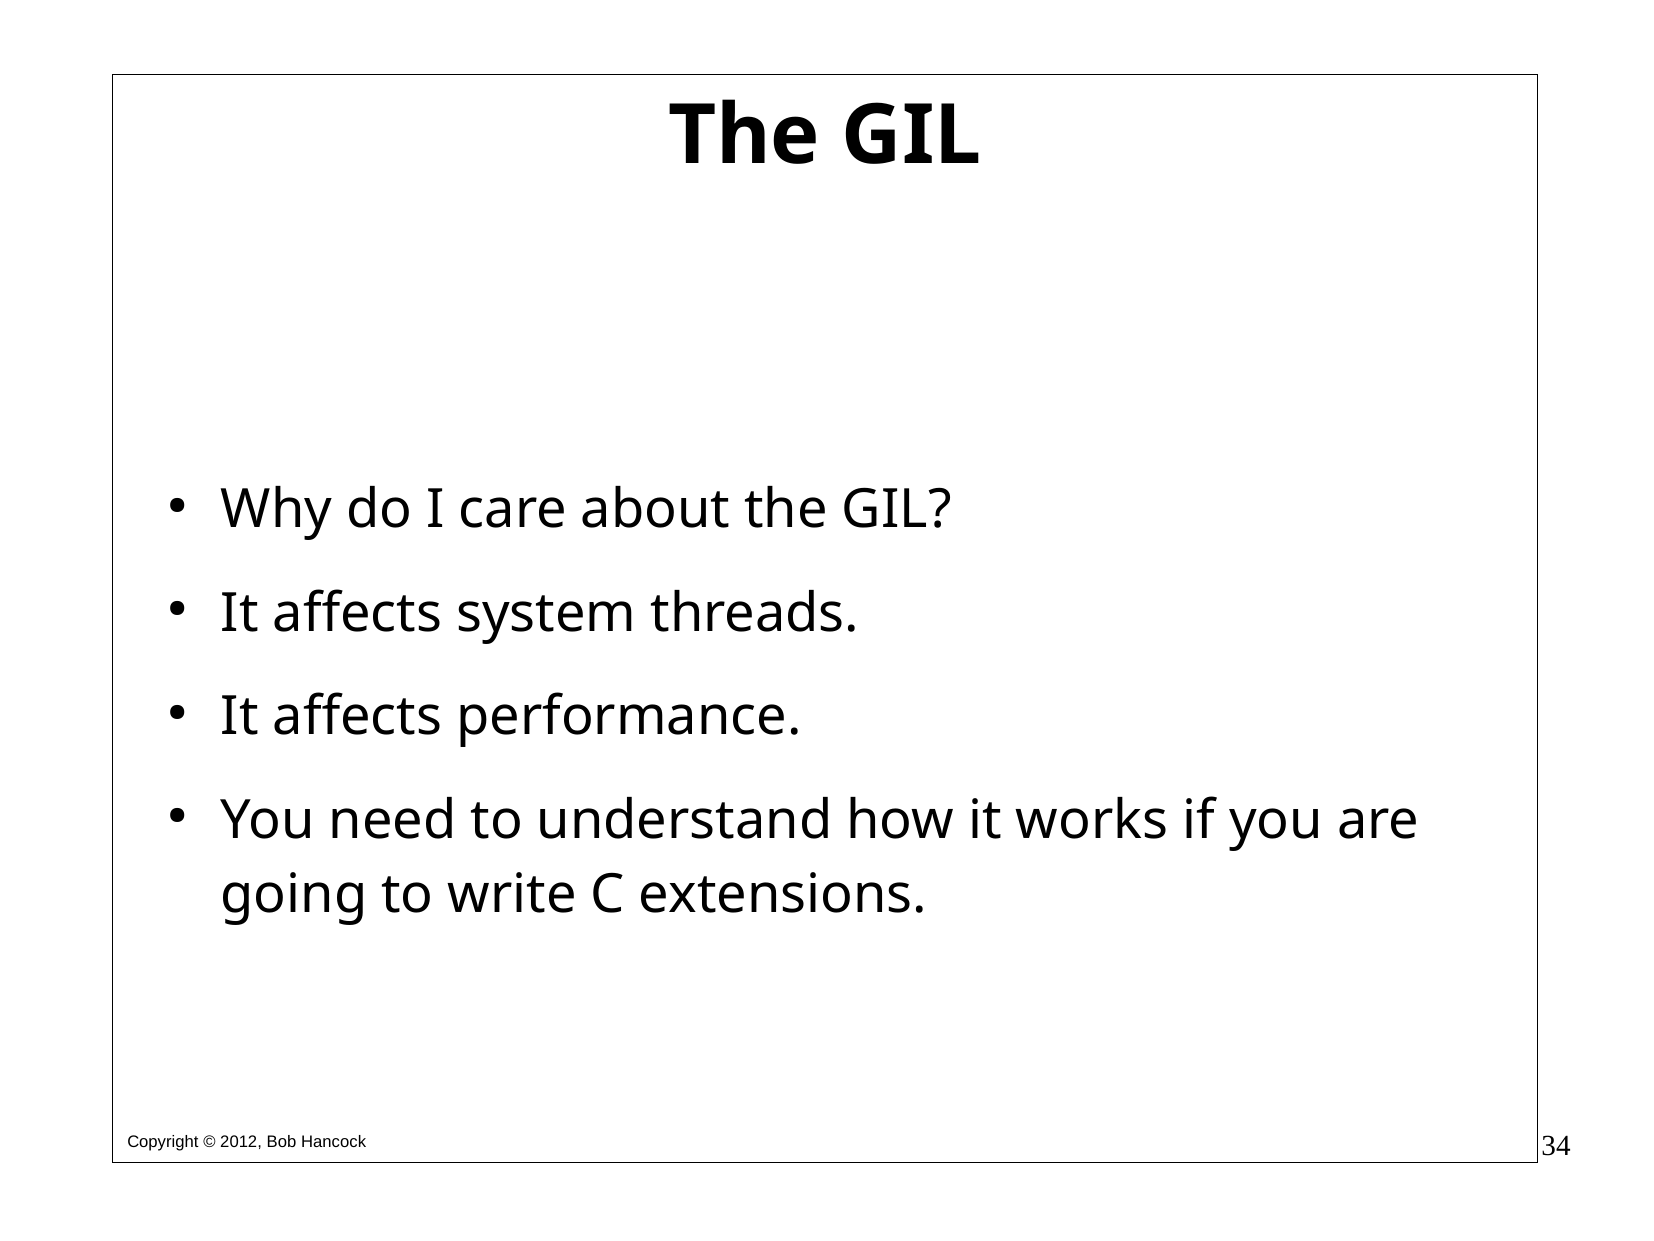

# The GIL
Why do I care about the GIL?
It affects system threads.
It affects performance.
You need to understand how it works if you are going to write C extensions.
Copyright © 2012, Bob Hancock
34